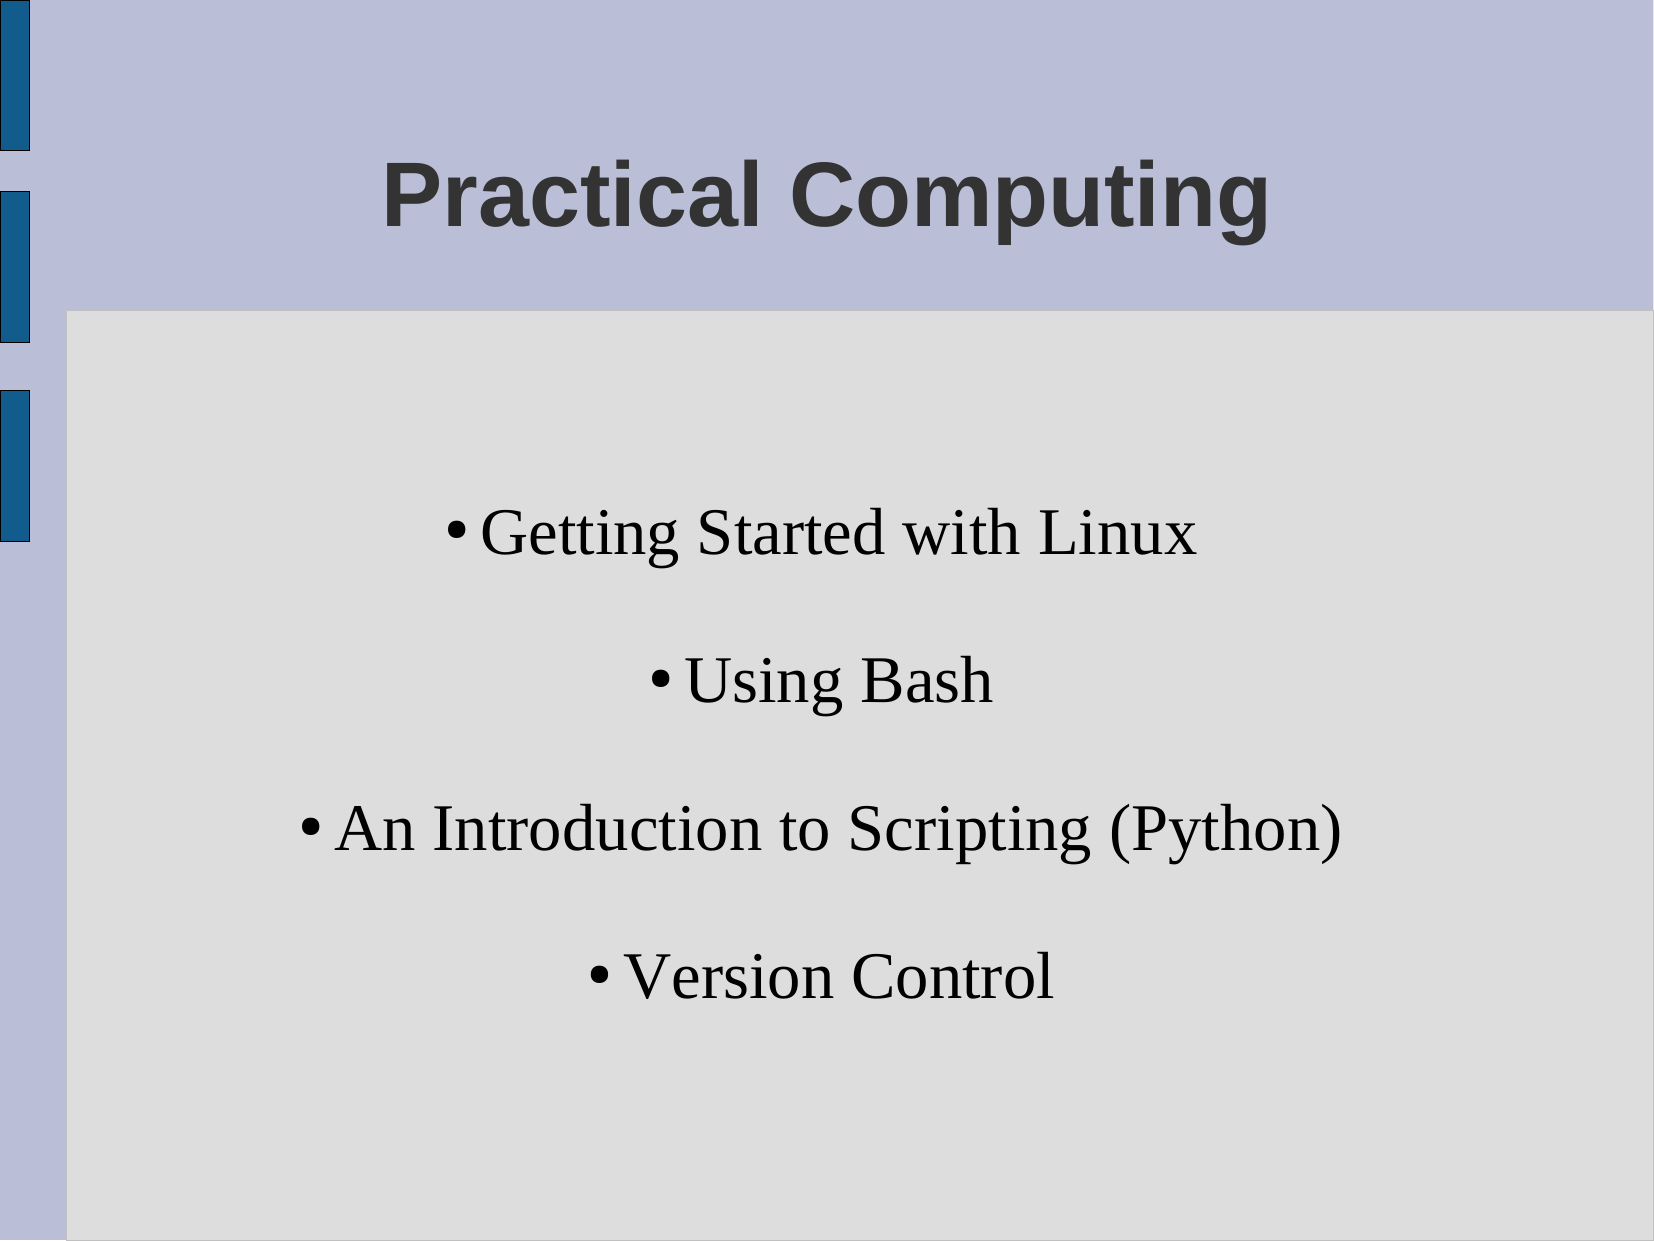

# Practical Computing
Getting Started with Linux
Using Bash
An Introduction to Scripting (Python)
Version Control